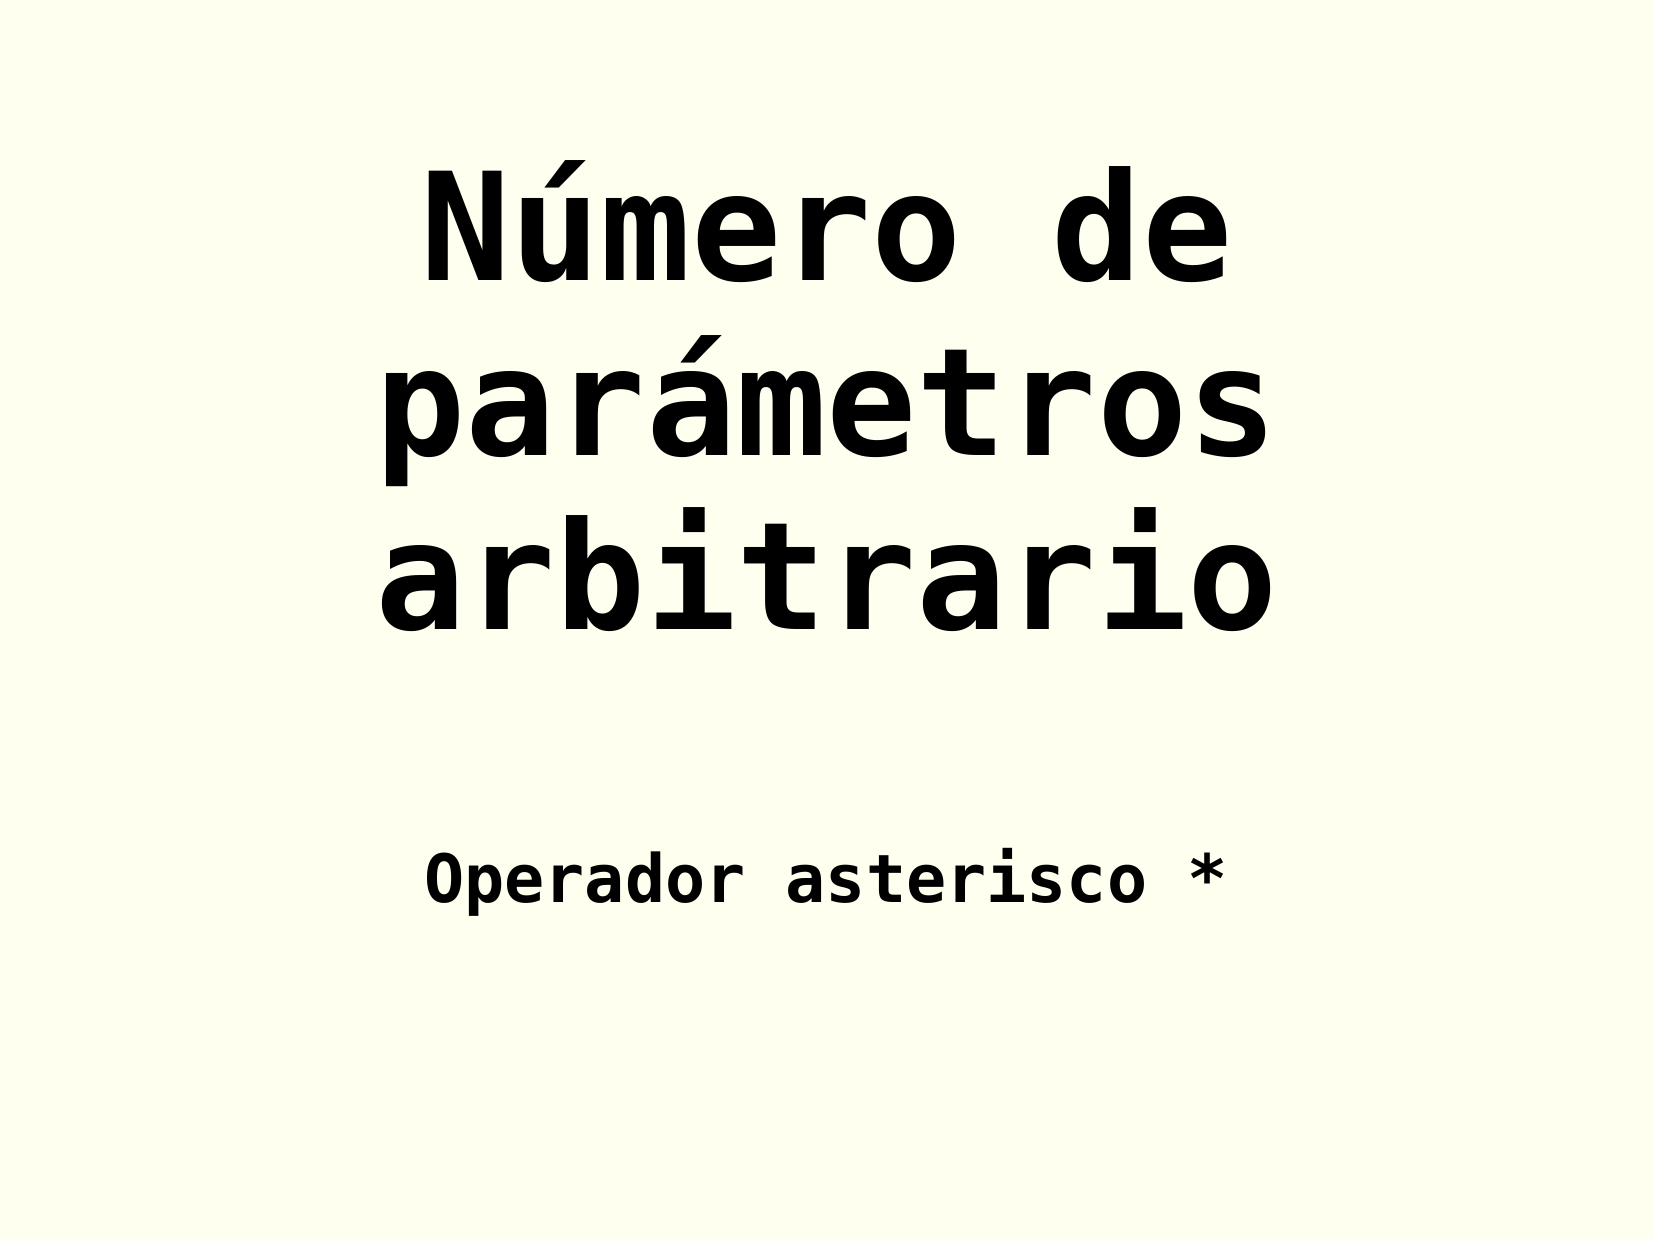

# Número de parámetros arbitrario
Operador asterisco *